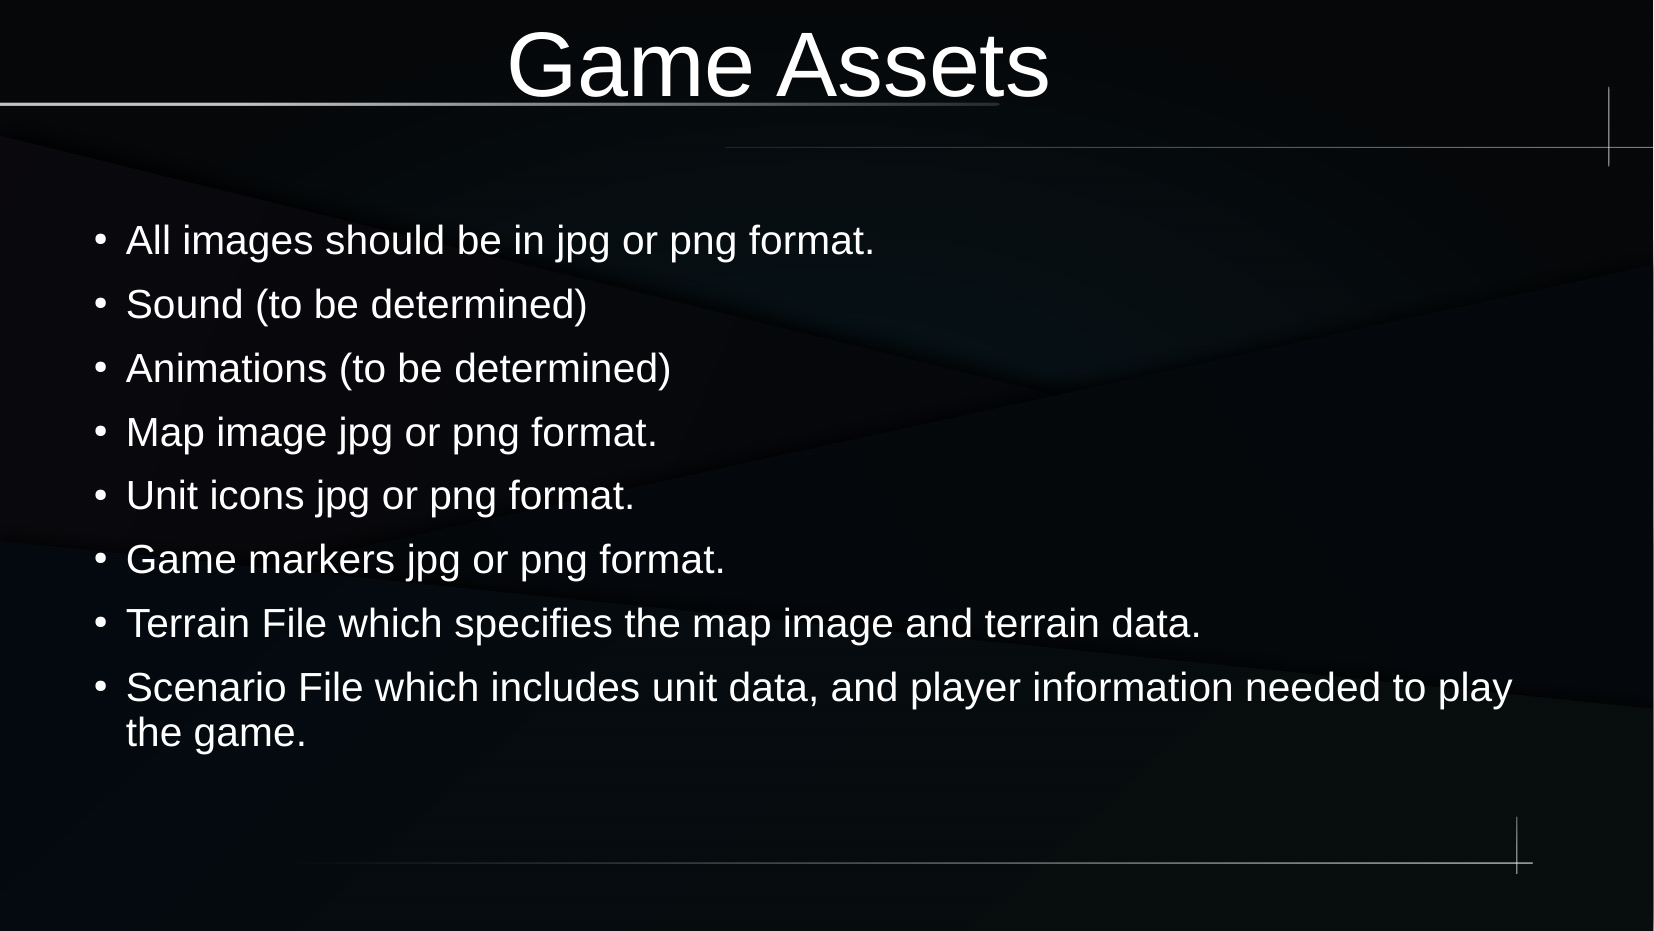

# Game Assets
All images should be in jpg or png format.
Sound (to be determined)
Animations (to be determined)
Map image jpg or png format.
Unit icons jpg or png format.
Game markers jpg or png format.
Terrain File which specifies the map image and terrain data.
Scenario File which includes unit data, and player information needed to play the game.